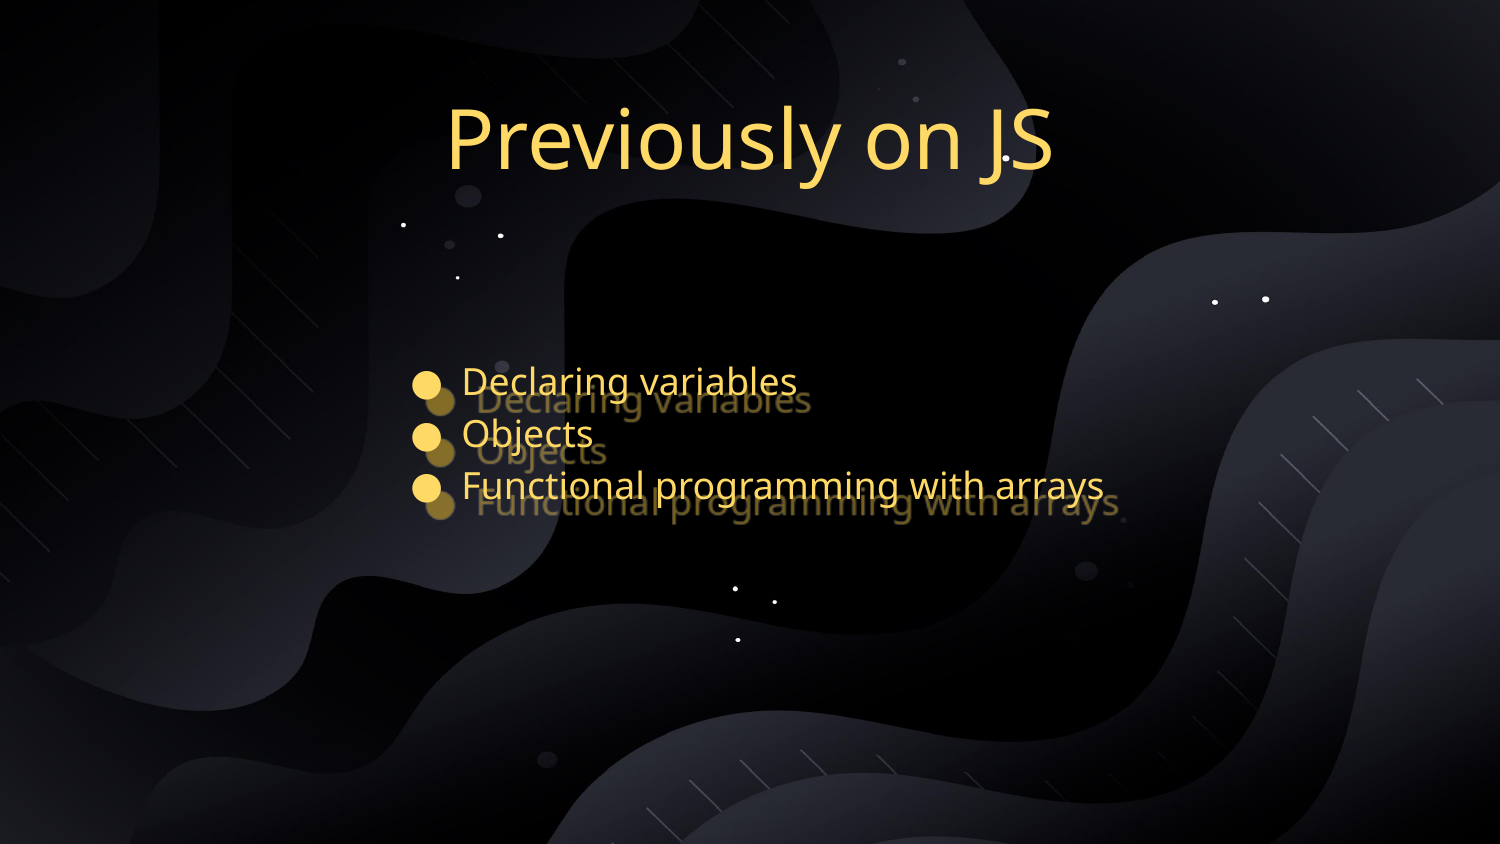

# Previously on JS
Declaring variables
Objects
Functional programming with arrays